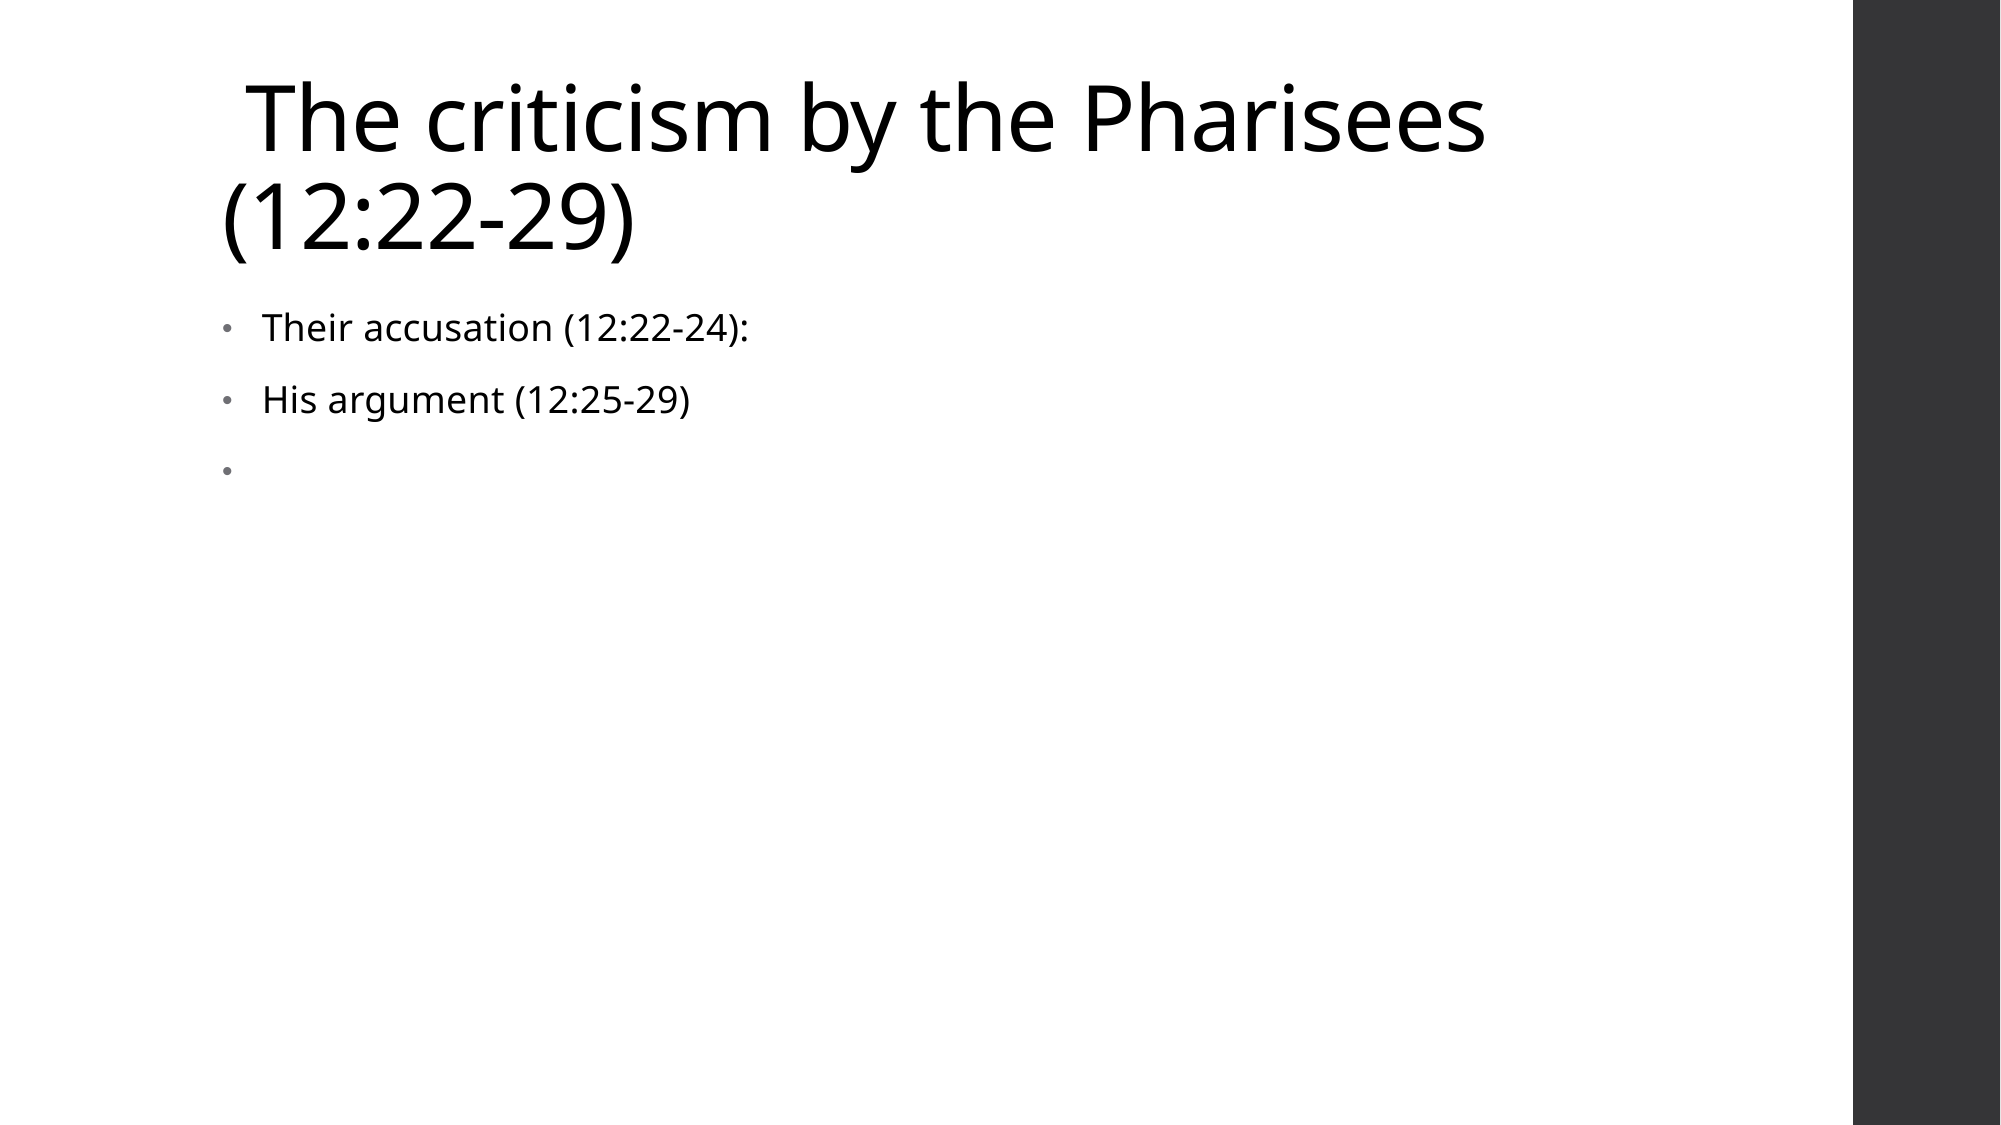

# The criticism by the Pharisees (12:22-29)
 Their accusation (12:22-24):
 His argument (12:25-29)